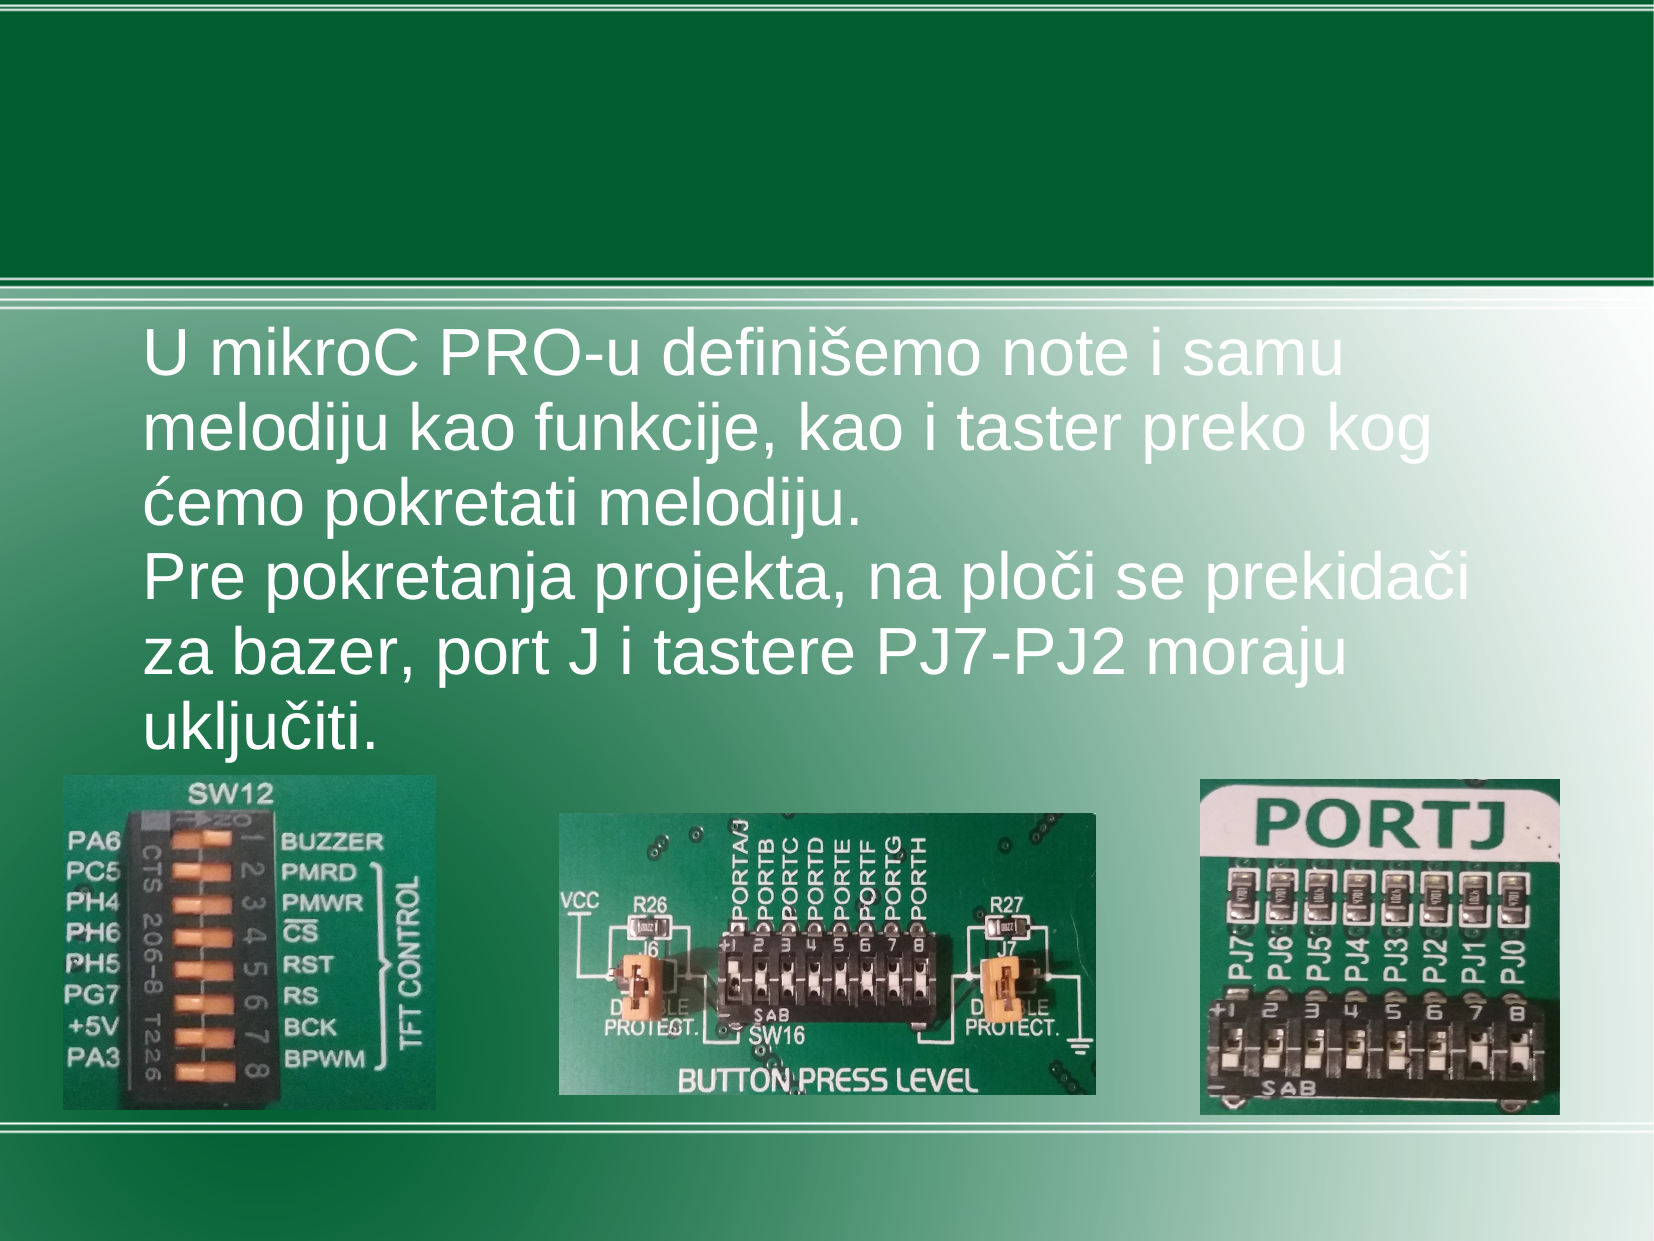

# U mikroC PRO-u definišemo note i samu melodiju kao funkcije, kao i taster preko kog ćemo pokretati melodiju. Pre pokretanja projekta, na ploči se prekidači za bazer, port J i tastere PJ7-PJ2 moraju uključiti.